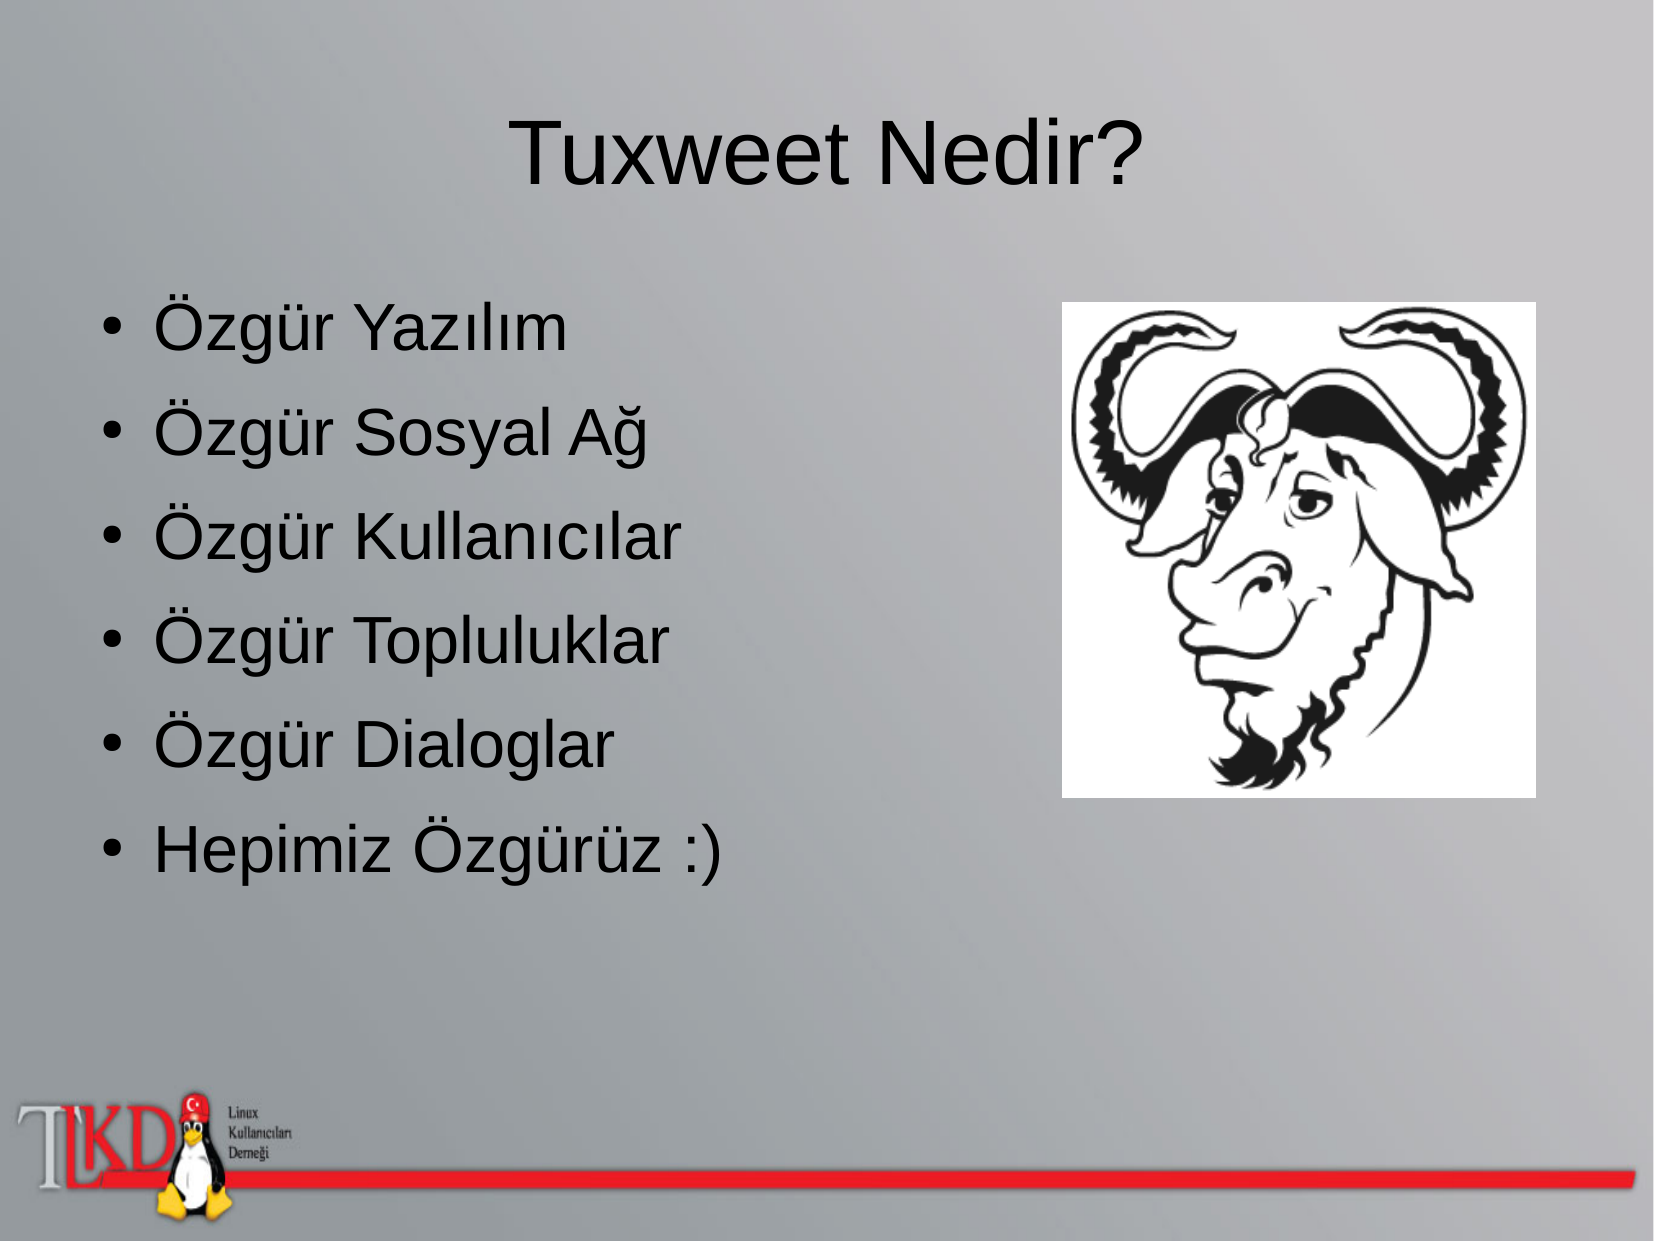

# Tuxweet Nedir?
Özgür Yazılım
Özgür Sosyal Ağ
Özgür Kullanıcılar
Özgür Topluluklar
Özgür Dialoglar
Hepimiz Özgürüz :)